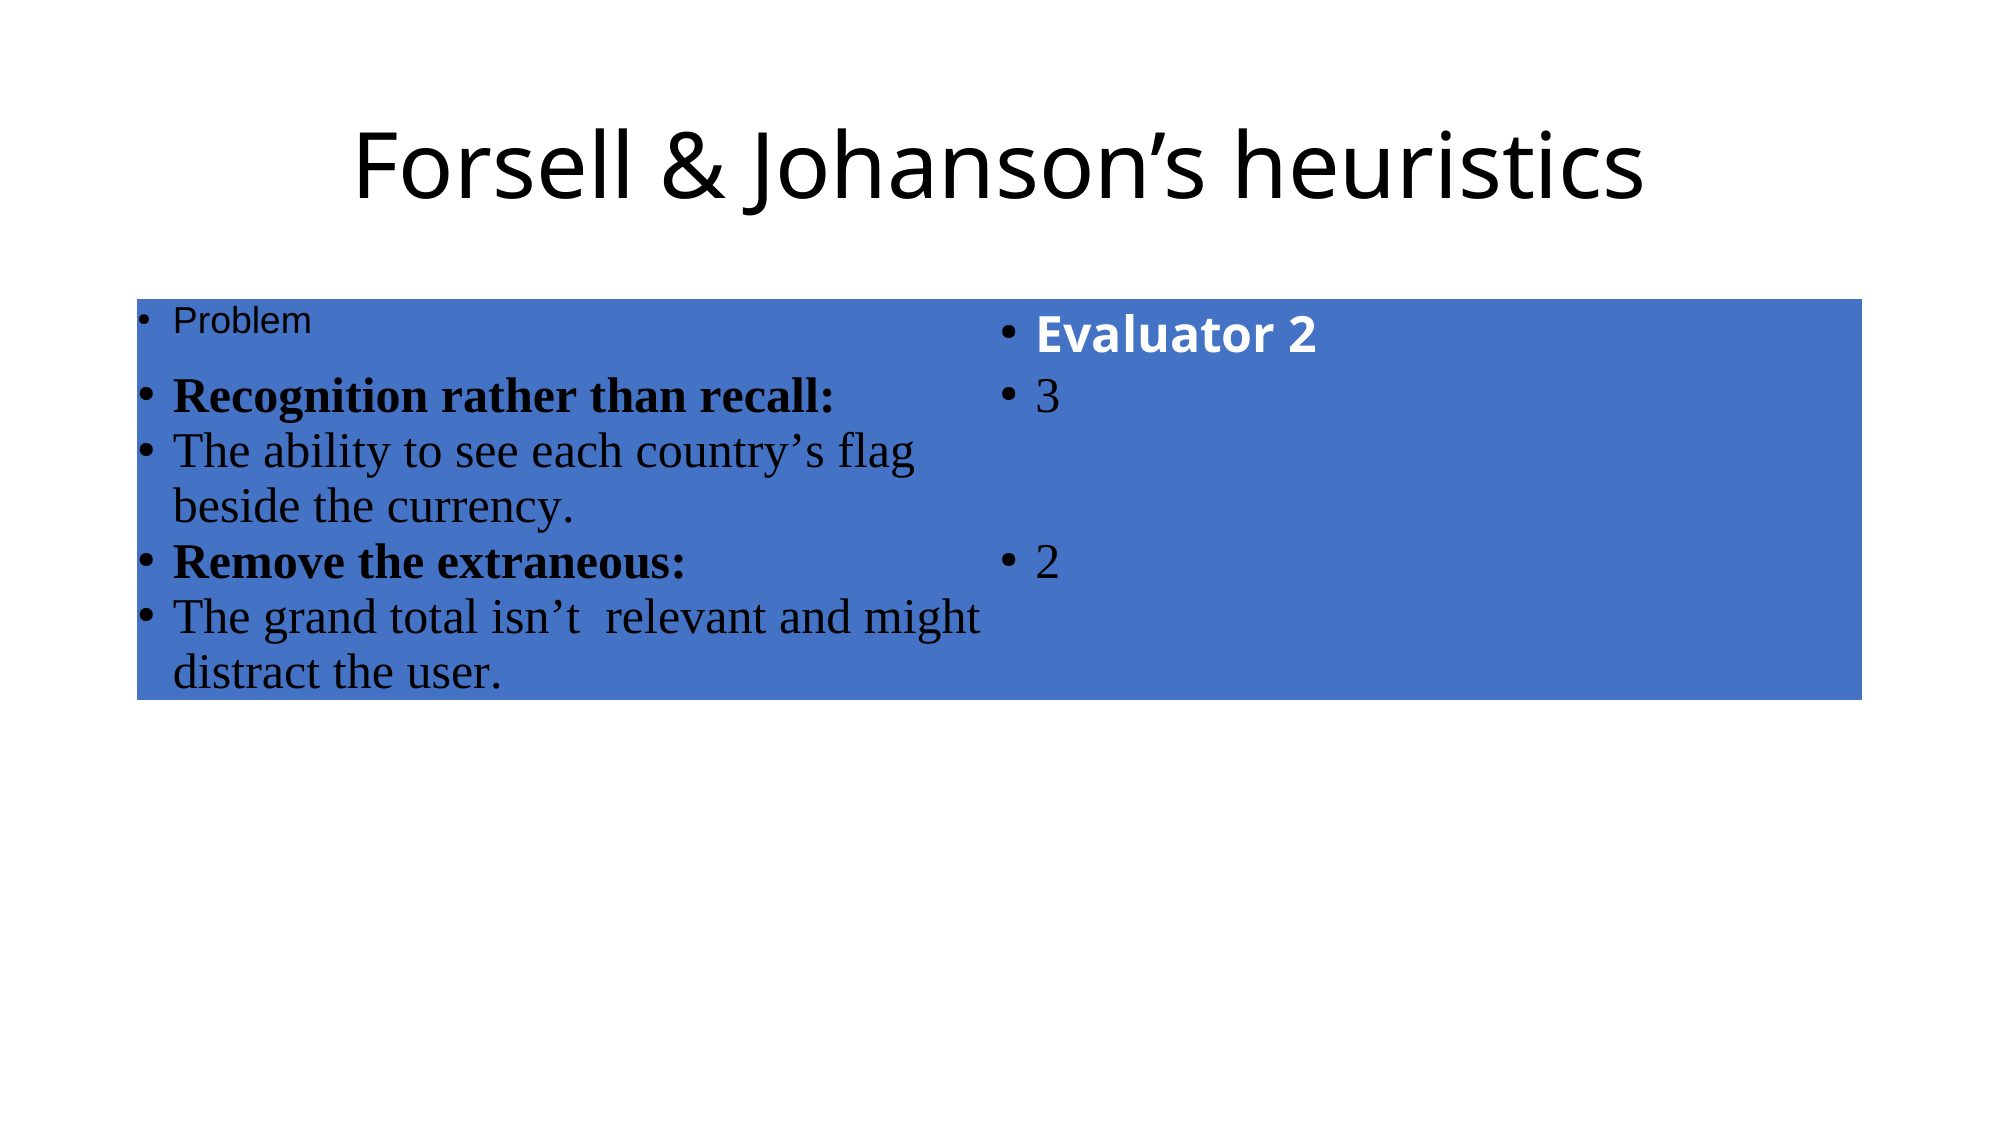

# Forsell & Johanson’s heuristics
| Problem | Evaluator 2 |
| --- | --- |
| Recognition rather than recall: The ability to see each country’s flag beside the currency. | 3 |
| Remove the extraneous: The grand total isn’t relevant and might distract the user. | 2 |